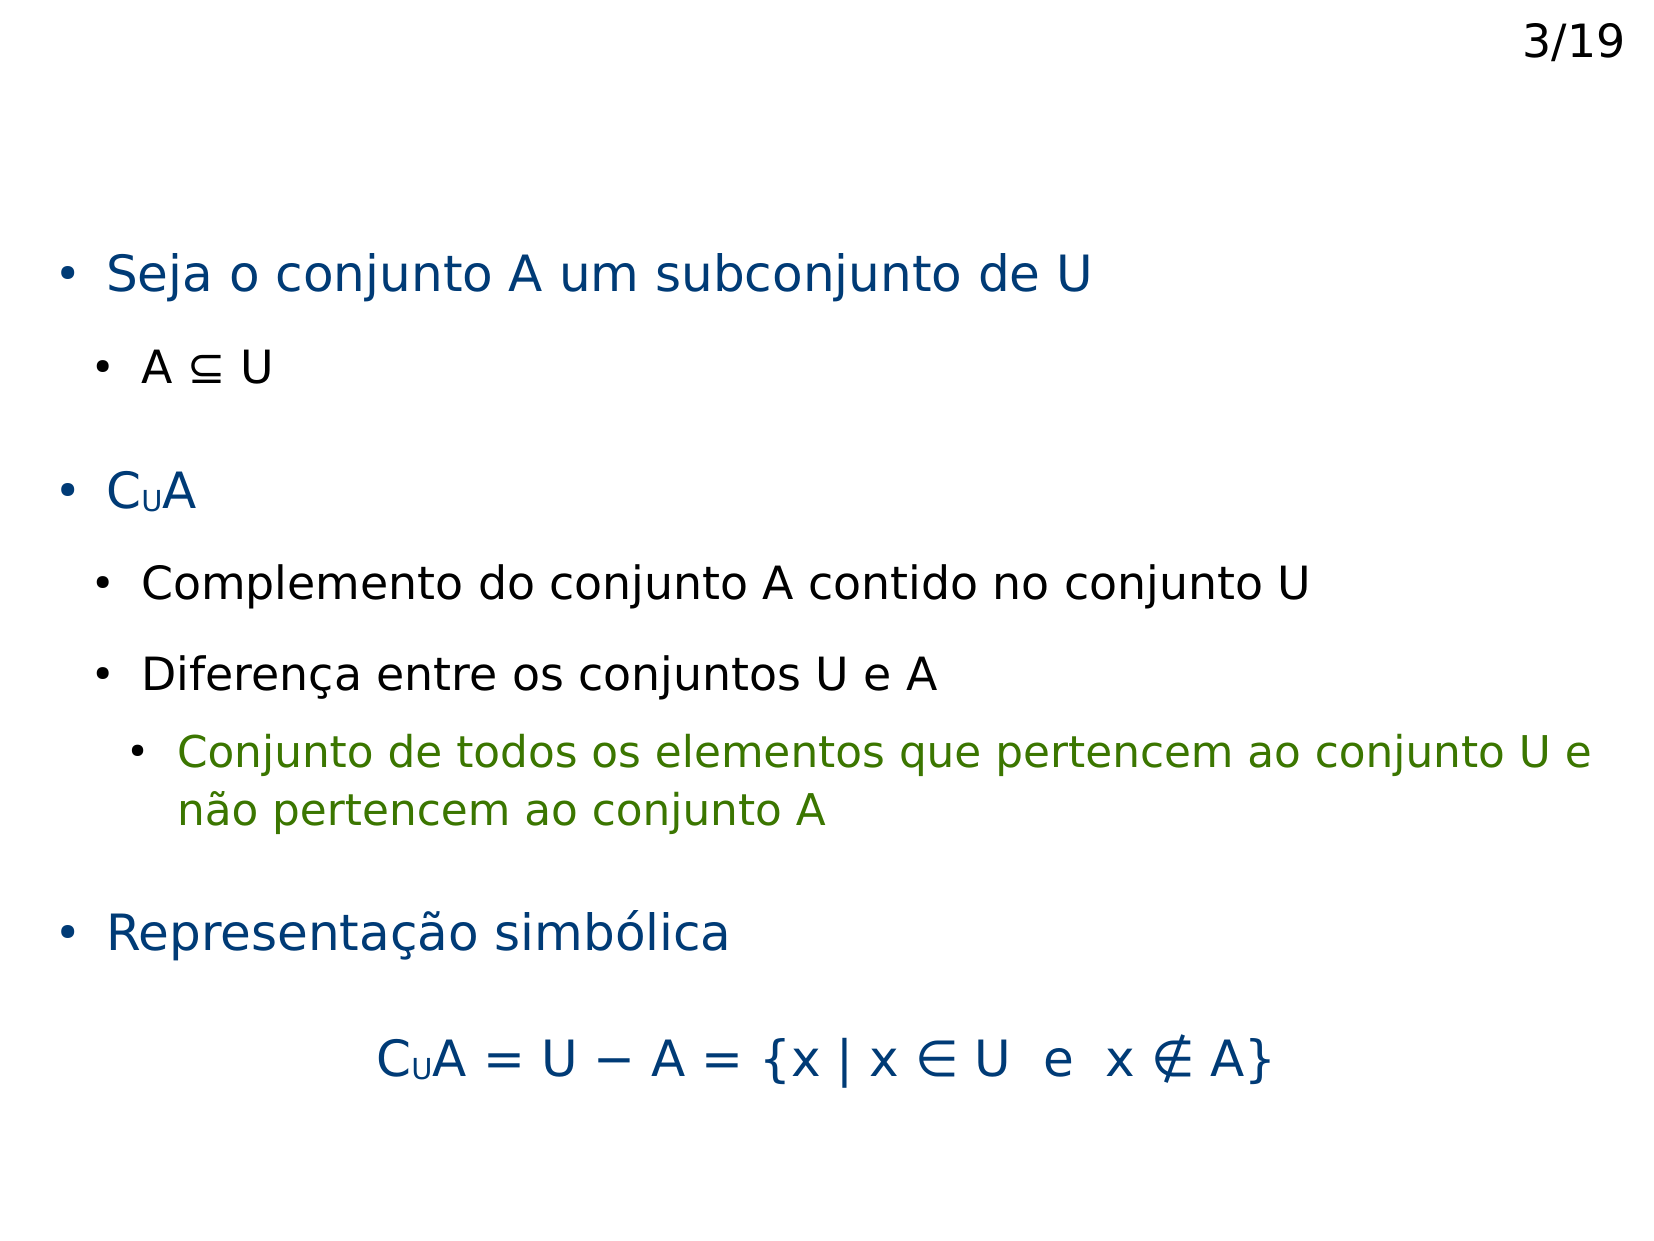

3
#
Seja o conjunto A um subconjunto de U
A ⊆ U
CUA
Complemento do conjunto A contido no conjunto U
Diferença entre os conjuntos U e A
Conjunto de todos os elementos que pertencem ao conjunto U e não pertencem ao conjunto A
Representação simbólica
CUA = U − A = {x | x ∈ U e x ∉ A}